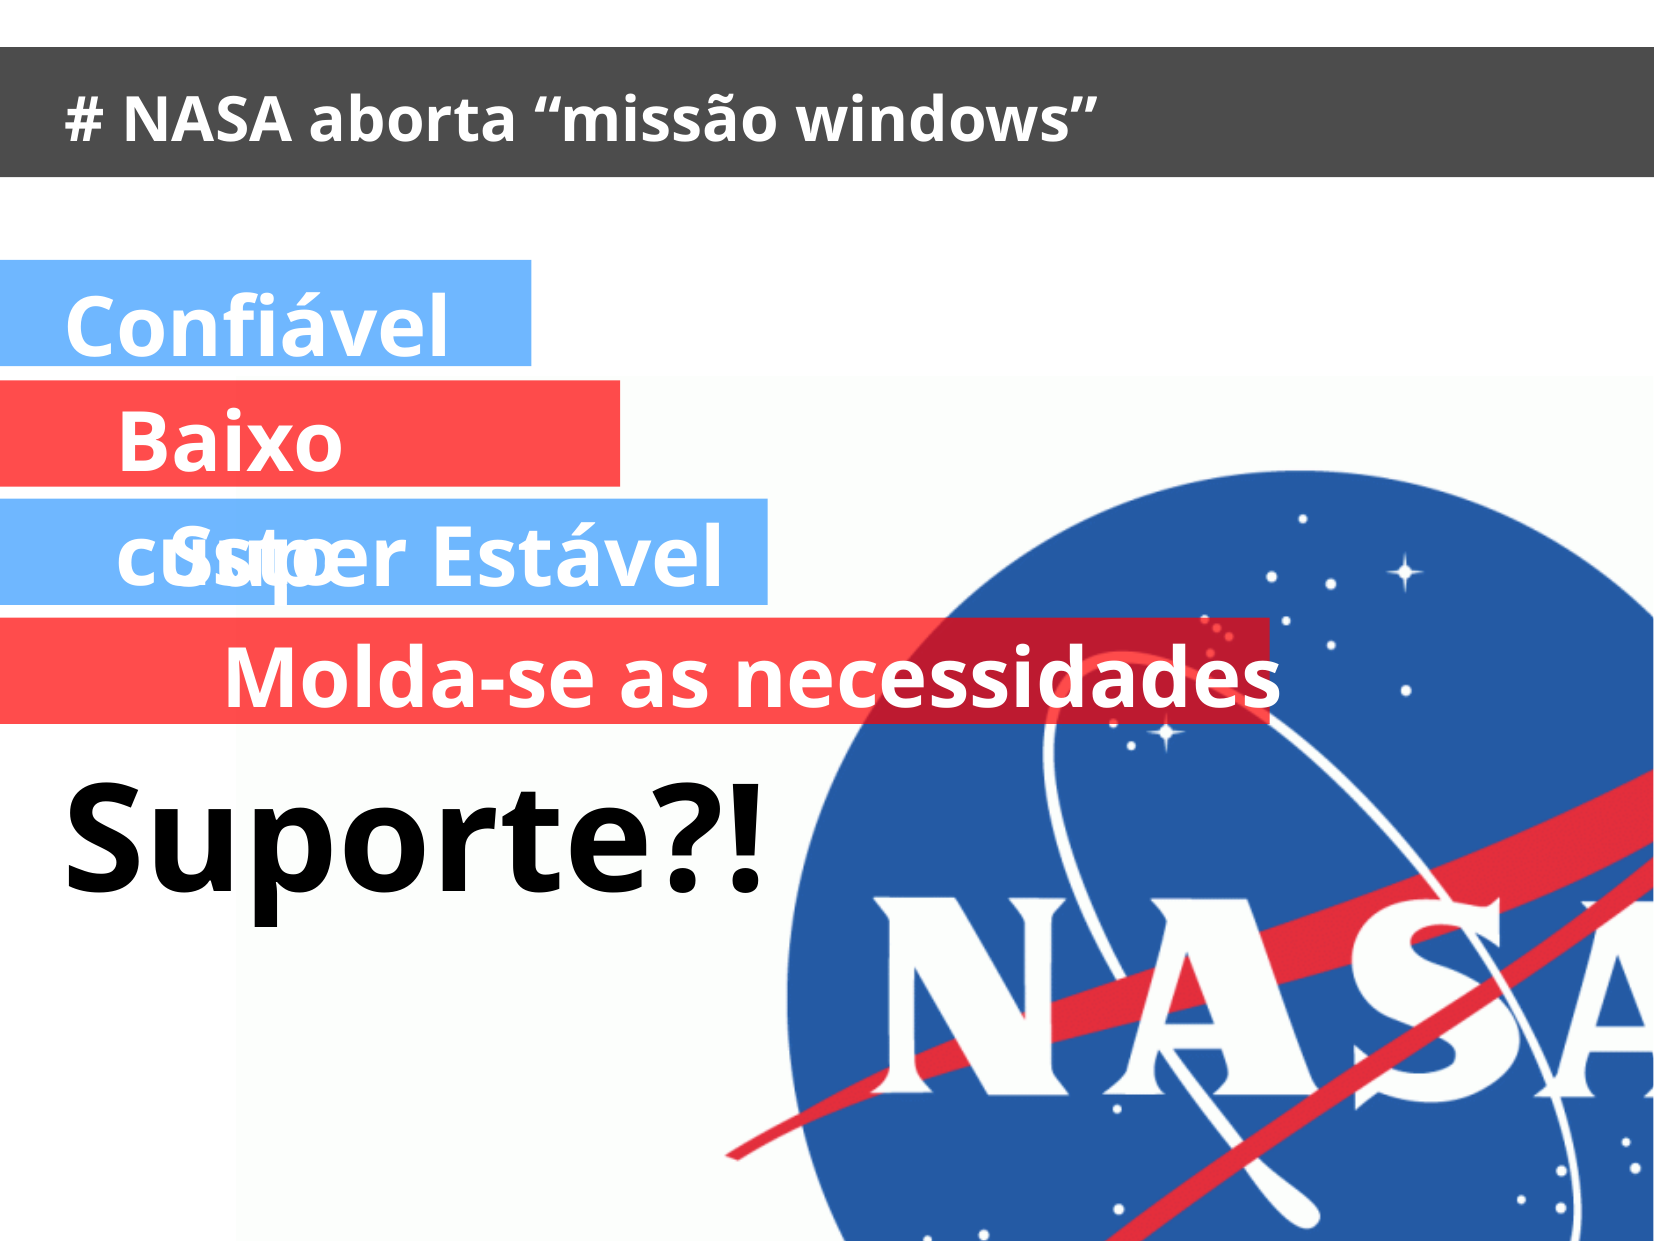

# NASA aborta “missão windows”
Confiável
Baixo custo
Super Estável
Molda-se as necessidades
Suporte?!